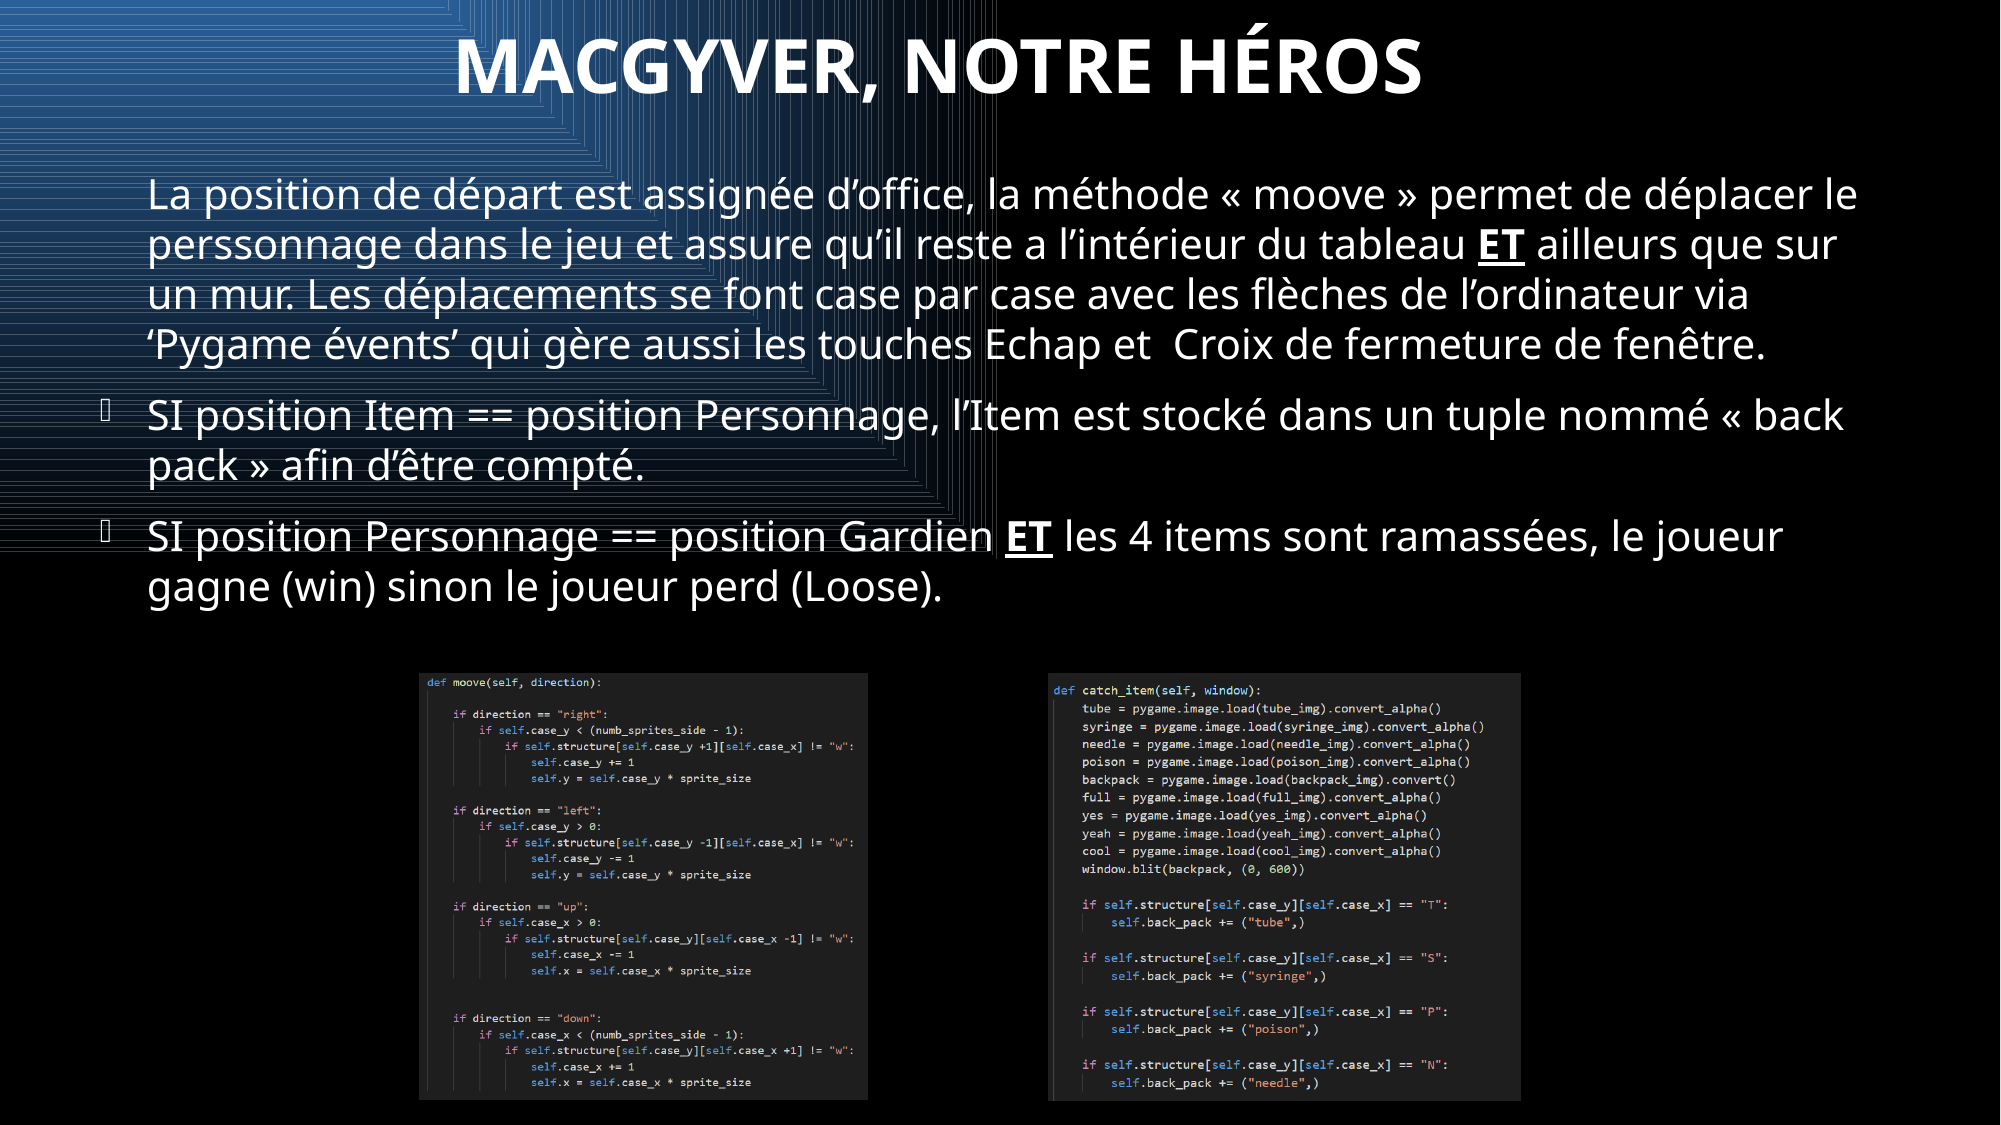

# MACGYVER, notre héros
La position de départ est assignée d’office, la méthode « moove » permet de déplacer le perssonnage dans le jeu et assure qu’il reste a l’intérieur du tableau ET ailleurs que sur un mur. Les déplacements se font case par case avec les flèches de l’ordinateur via ‘Pygame évents’ qui gère aussi les touches Echap et Croix de fermeture de fenêtre.
SI position Item == position Personnage, l’Item est stocké dans un tuple nommé « back pack » afin d’être compté.
SI position Personnage == position Gardien ET les 4 items sont ramassées, le joueur gagne (win) sinon le joueur perd (Loose).